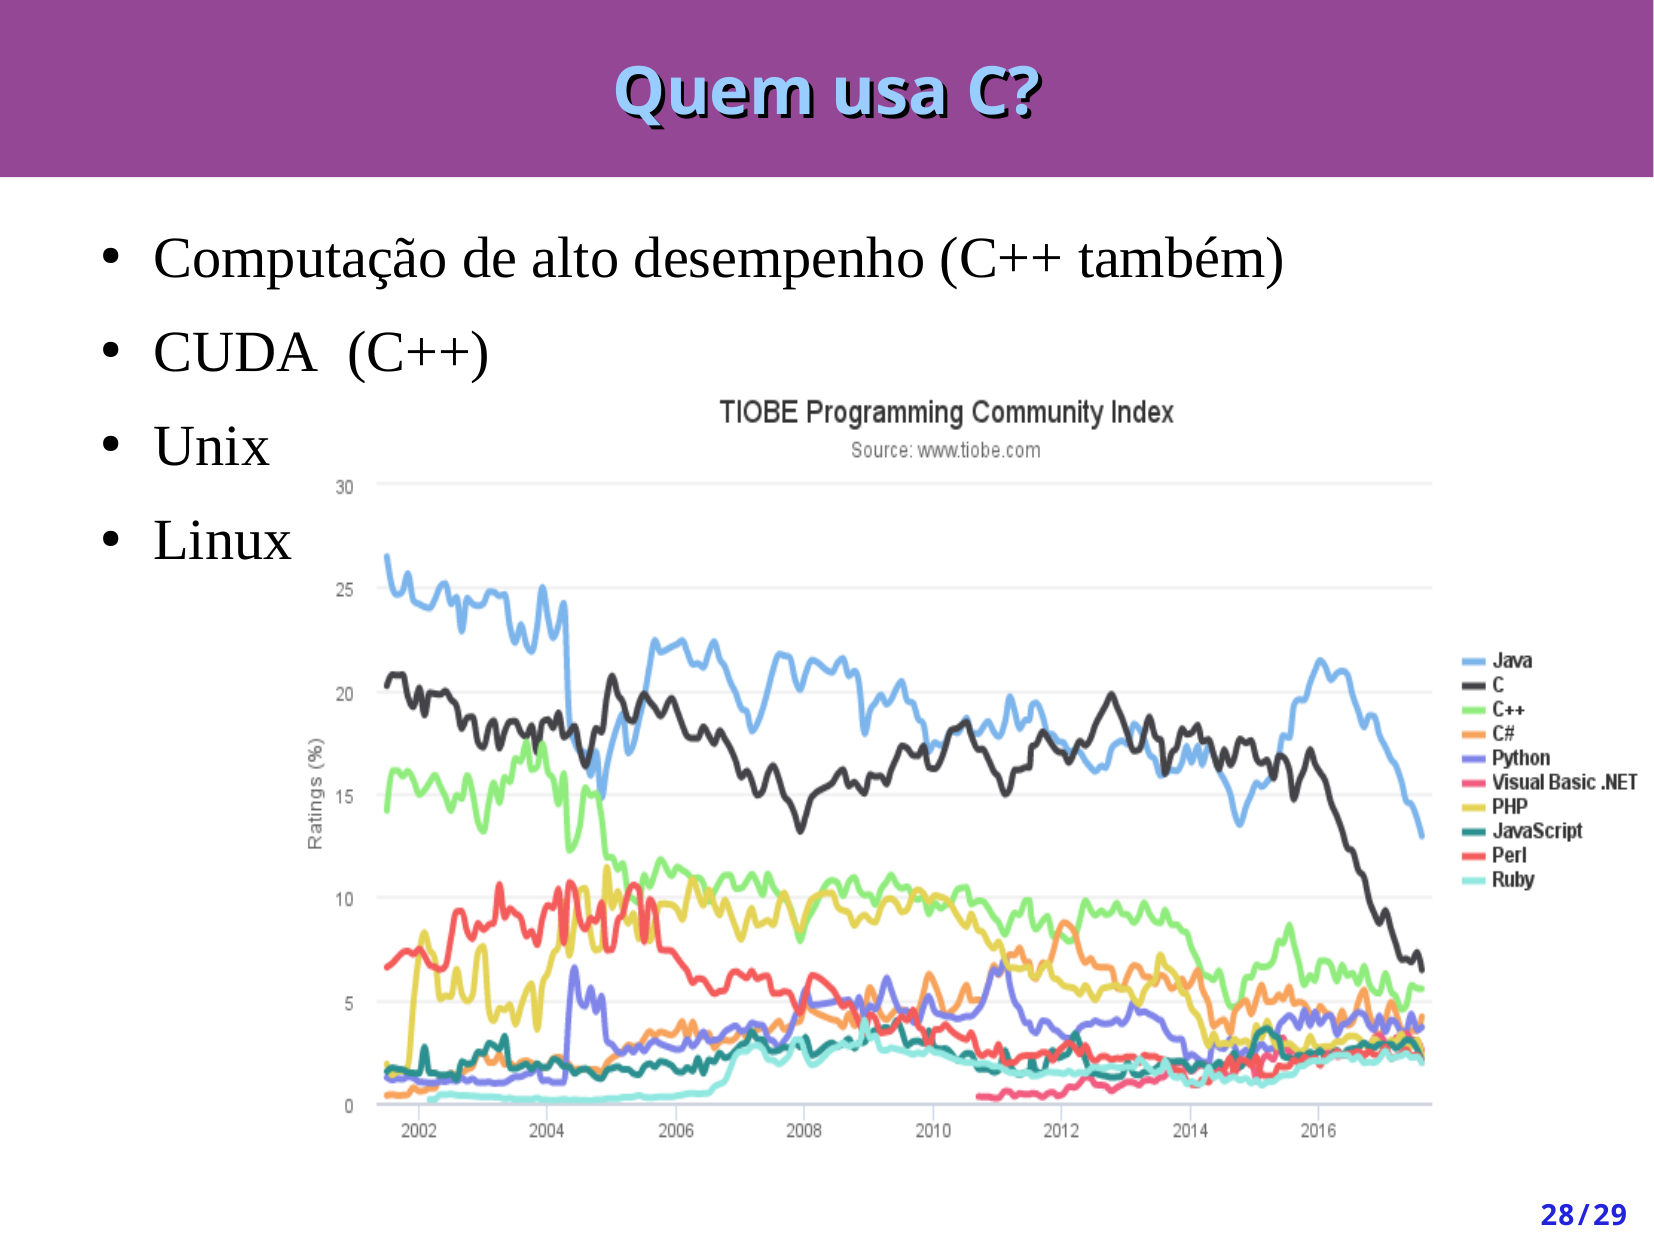

# Quem usa C?
Computação de alto desempenho (C++ também)
CUDA (C++)
Unix
Linux
28